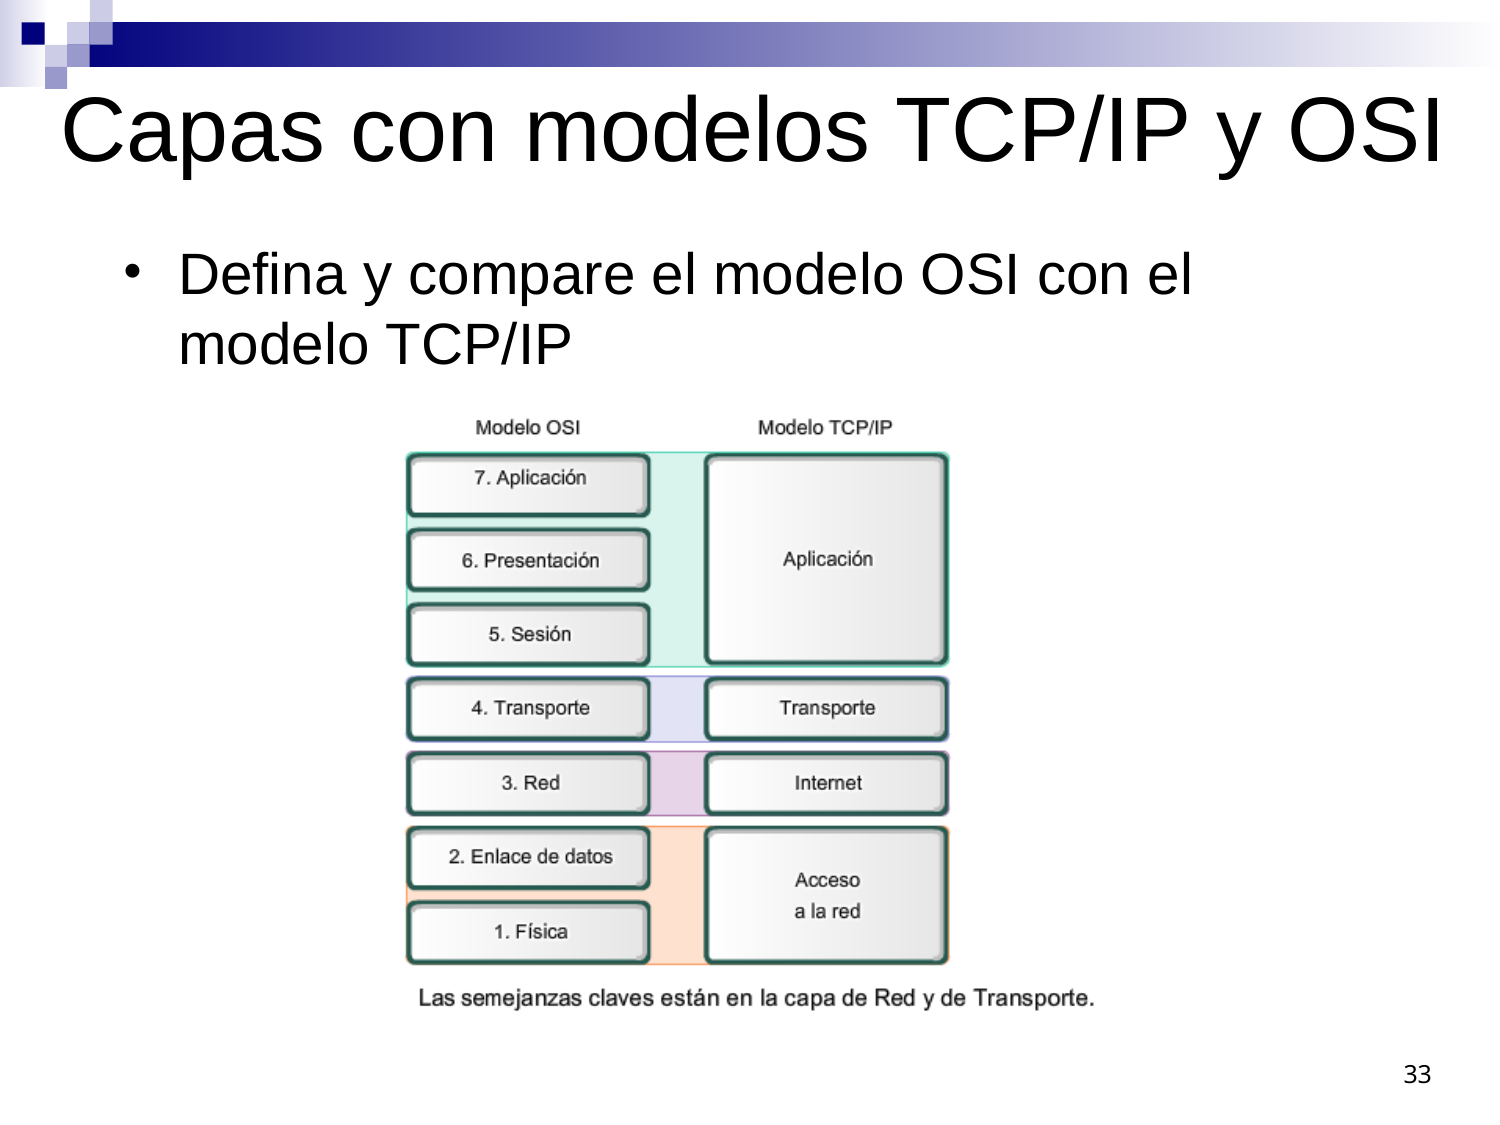

Capas con modelos TCP/IP y OSI
Defina y compare el modelo OSI con el modelo TCP/IP